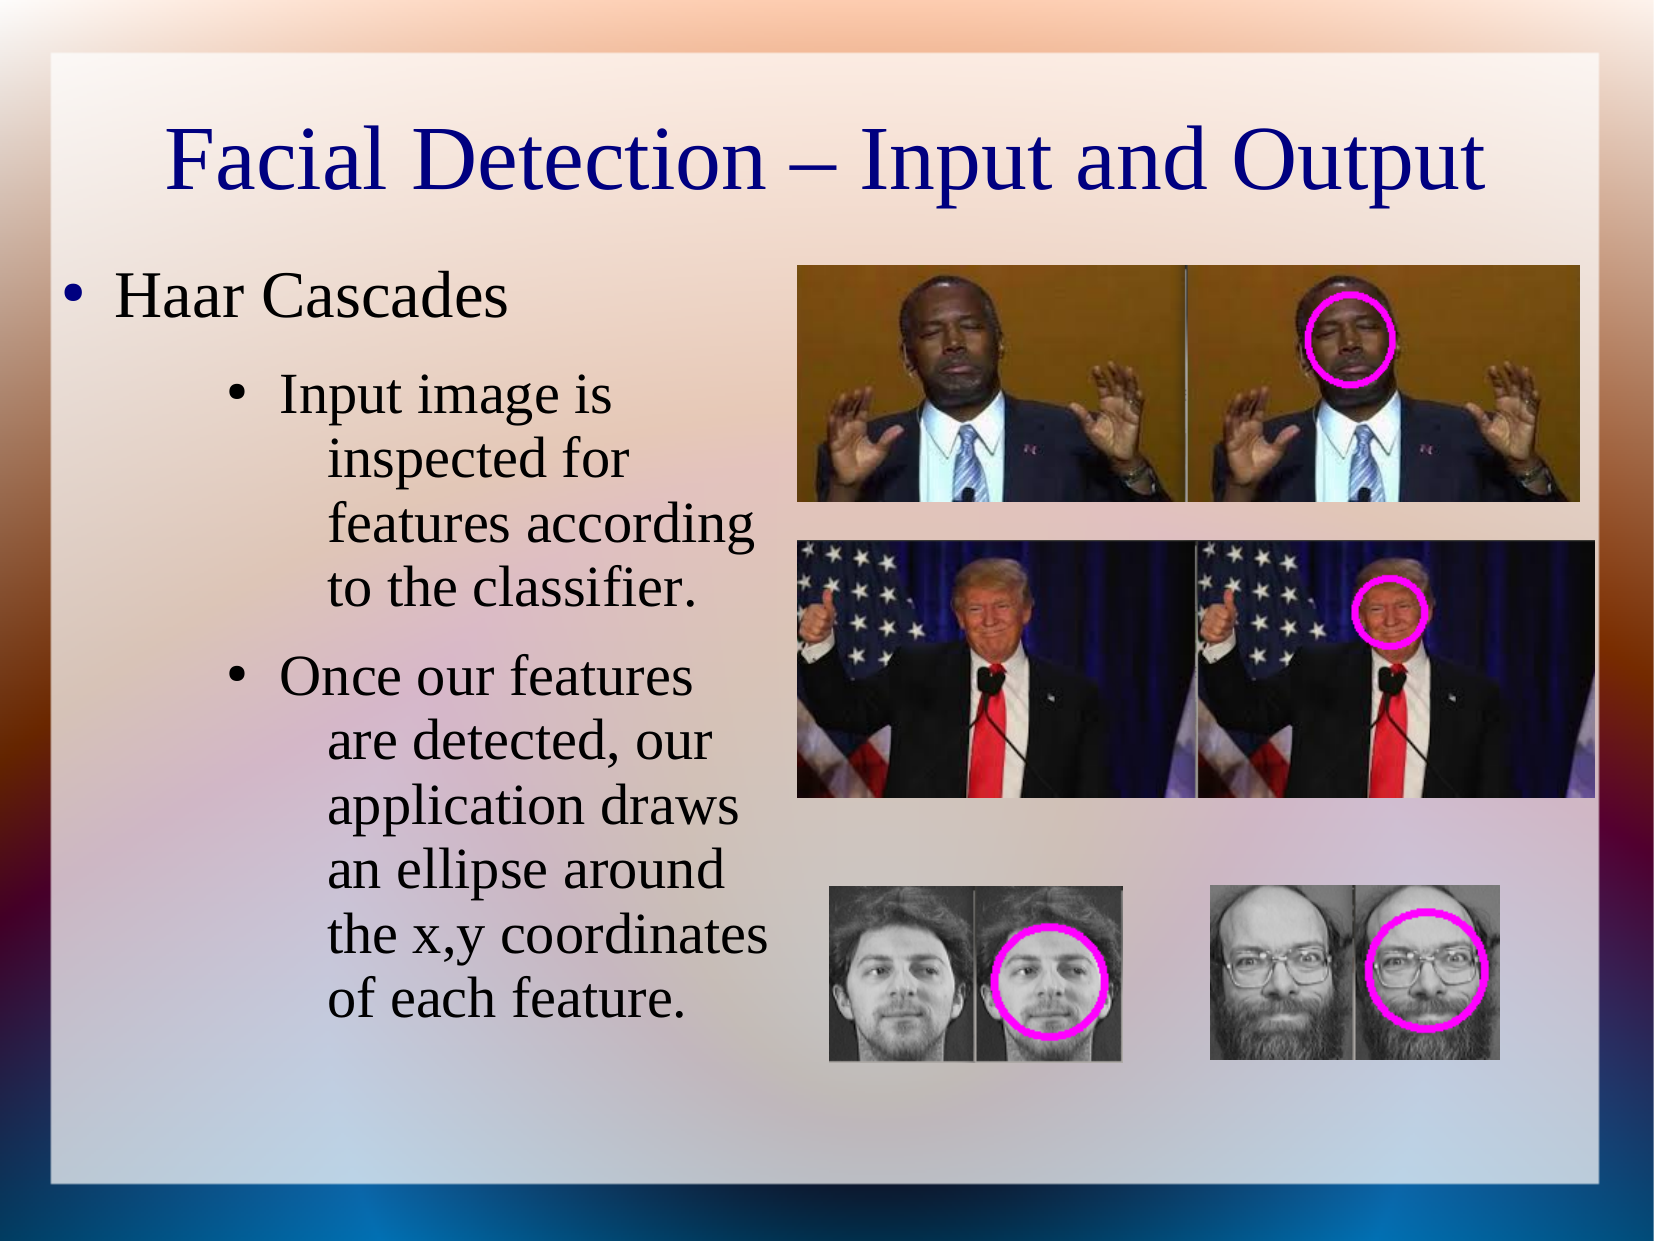

# Facial Detection – Input and Output
Haar Cascades
Input image is inspected for features according to the classifier.
Once our features are detected, our application draws an ellipse around the x,y coordinates of each feature.